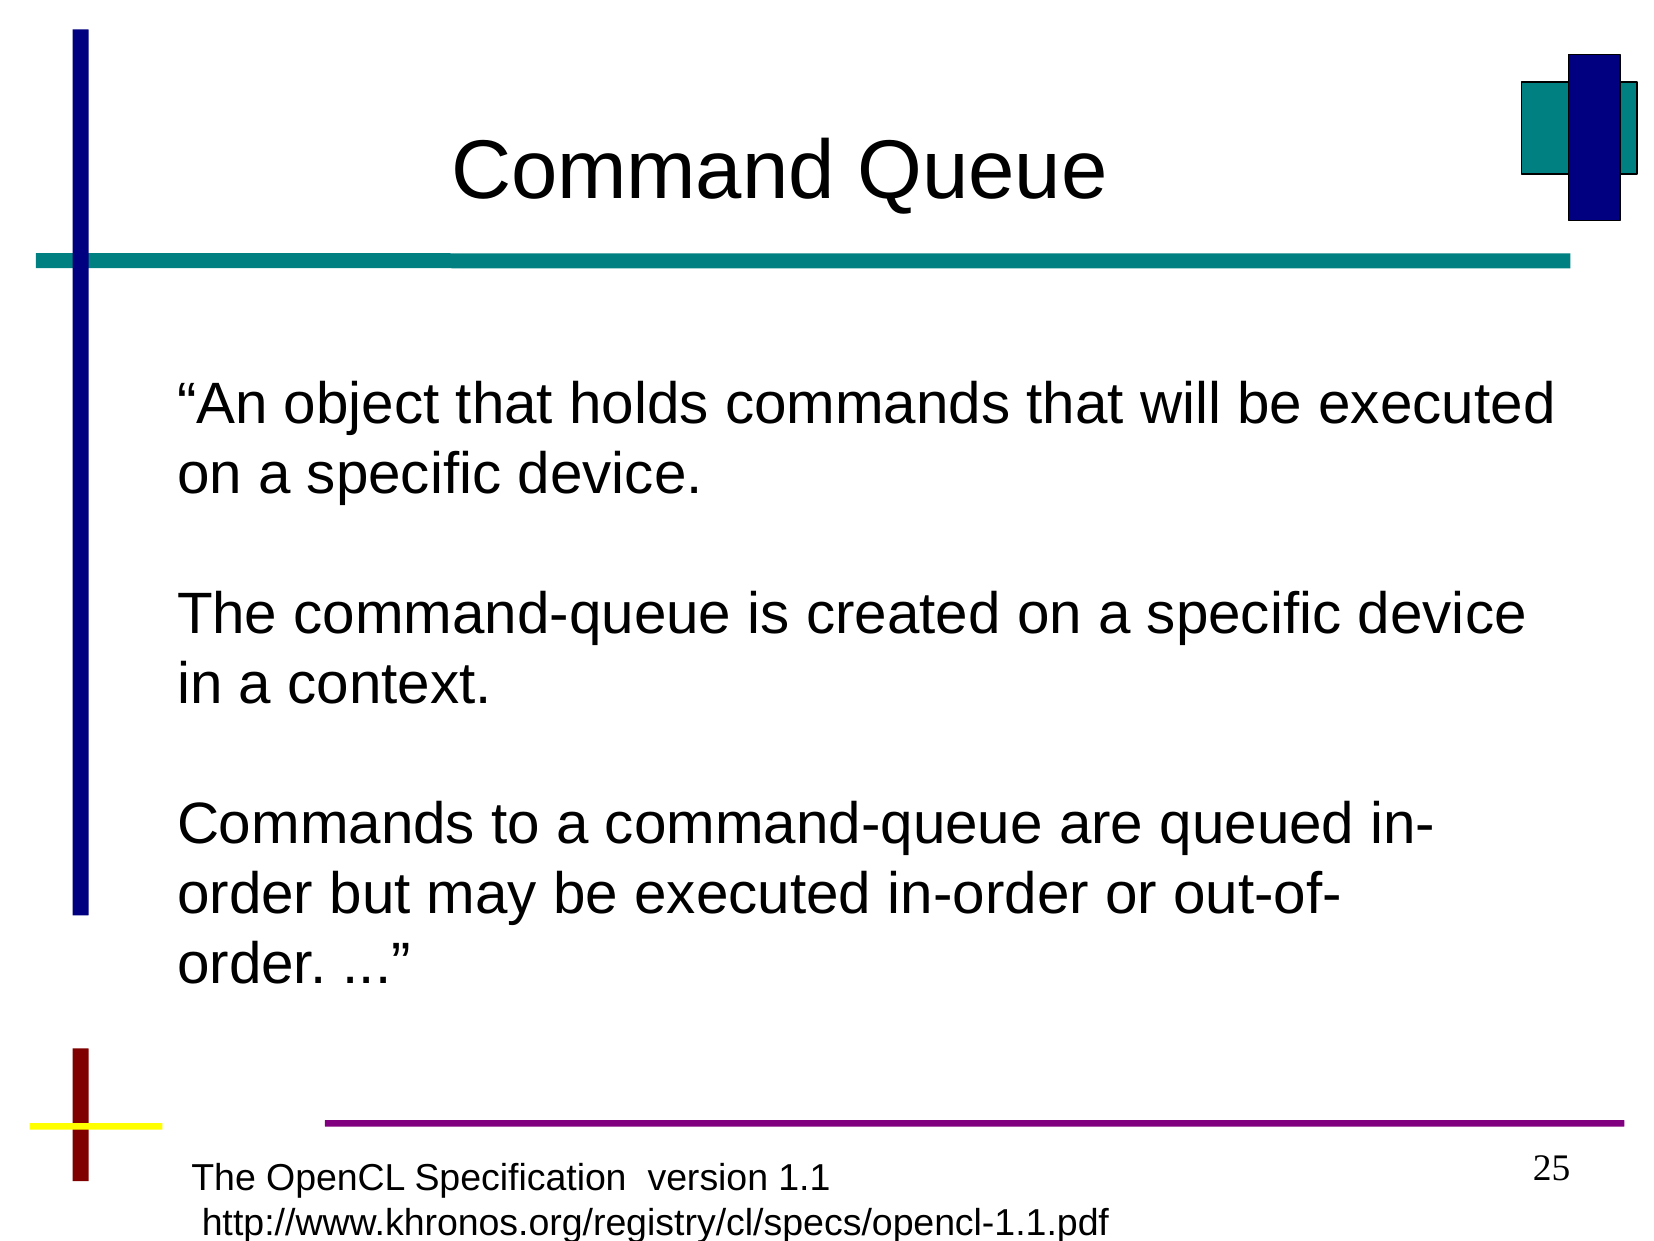

Command Queue
“An object that holds commands that will be executed on a specific device.
The command-queue is created on a specific device in a context.
Commands to a command-queue are queued in-order but may be executed in-order or out-of-order. ...”
The OpenCL Specification version 1.1
 http://www.khronos.org/registry/cl/specs/opencl-1.1.pdf